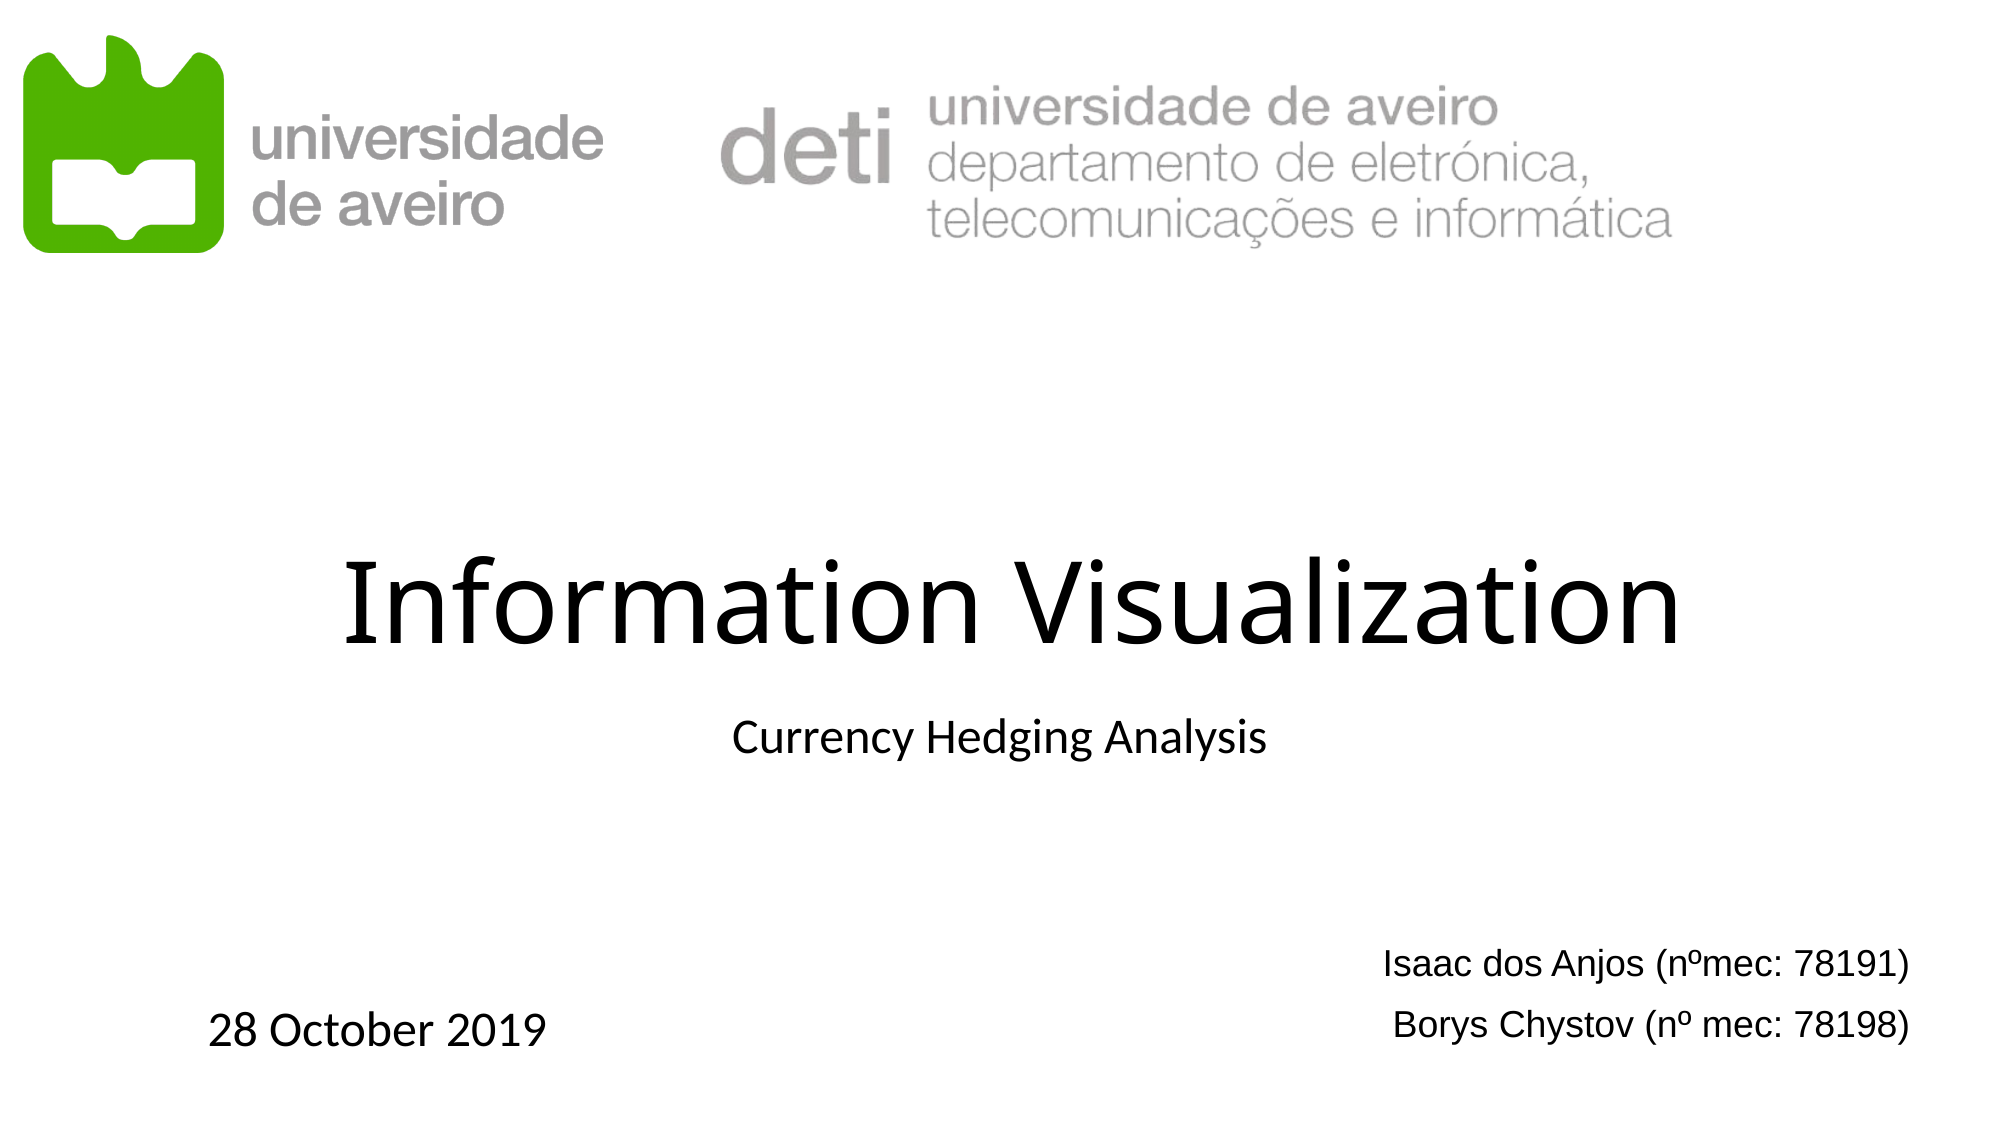

# Information Visualization
Currency Hedging Analysis
28 October 2019
Isaac dos Anjos (nºmec: 78191)
Borys Chystov (nº mec: 78198)